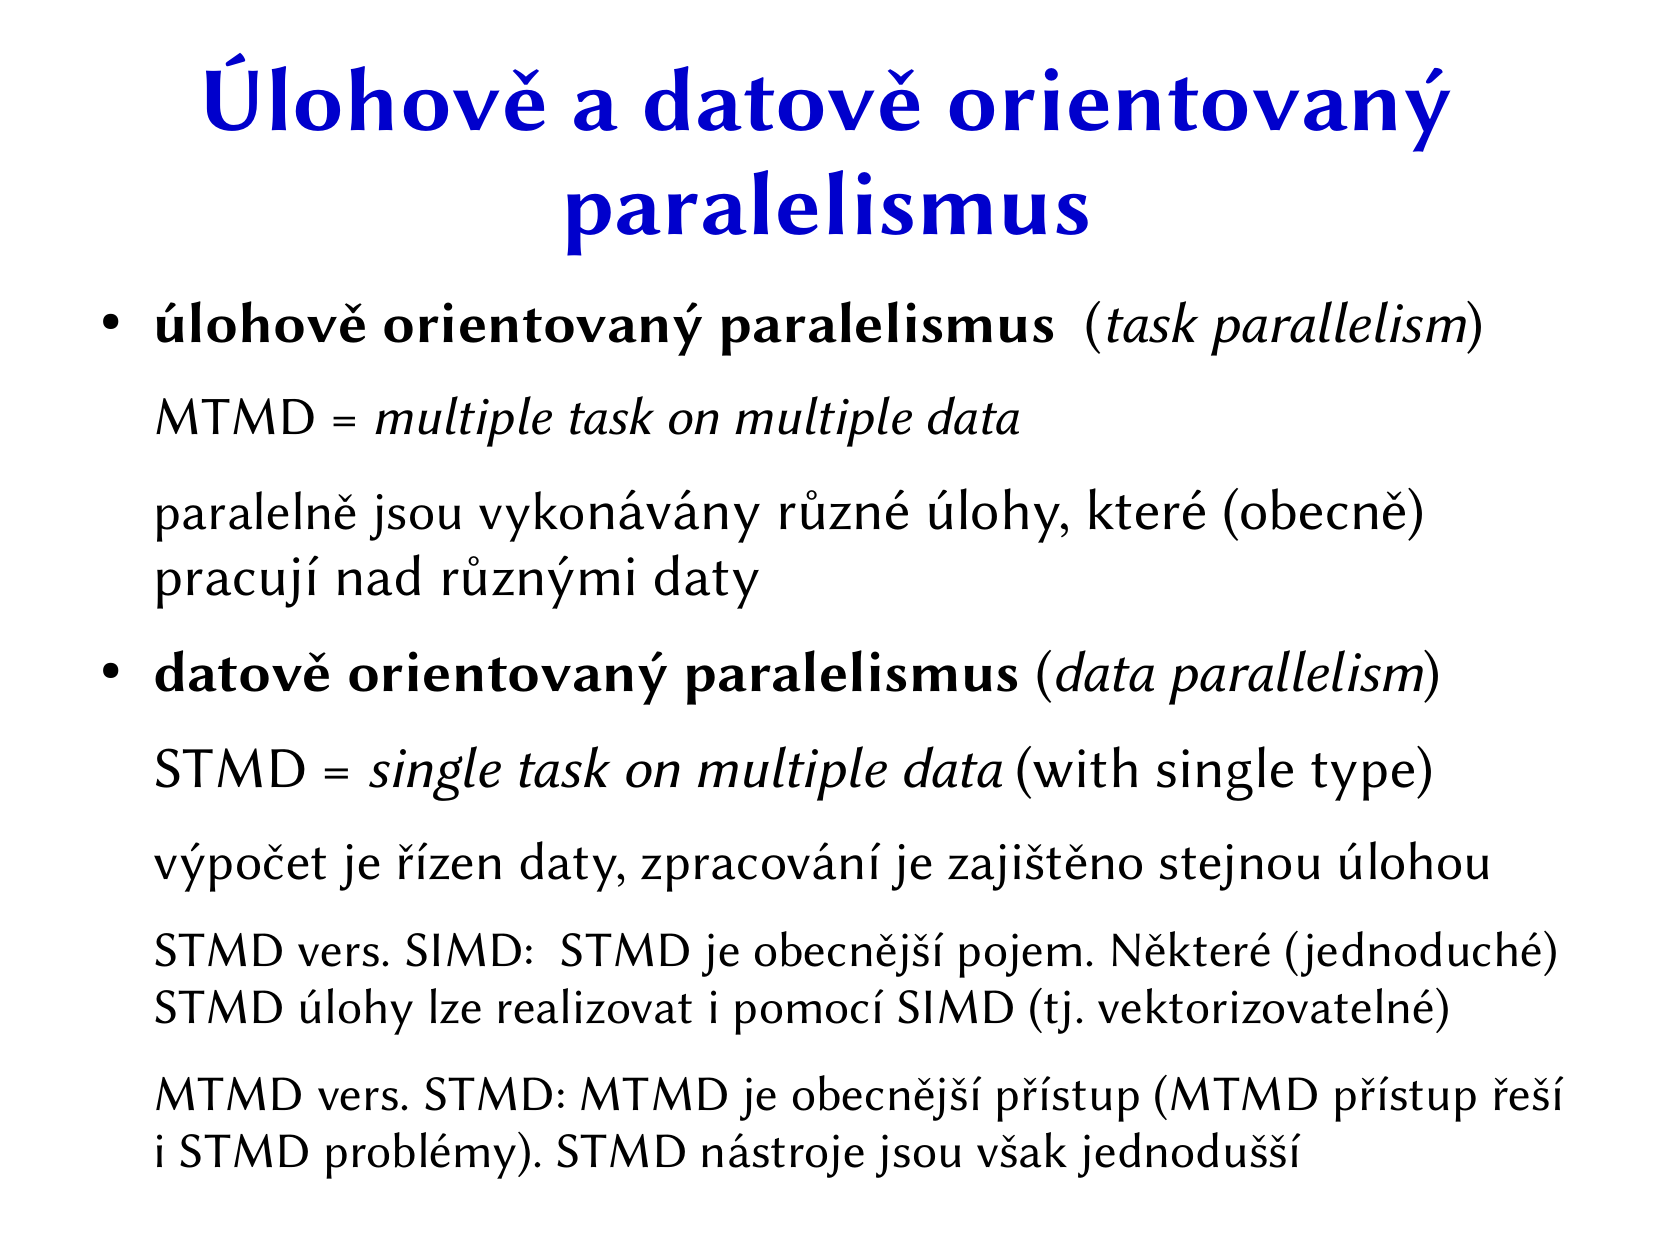

# Úlohově a datově orientovaný paralelismus
úlohově orientovaný paralelismus (task parallelism)
MTMD = multiple task on multiple data
paralelně jsou vykonávány různé úlohy, které (obecně) pracují nad různými daty
datově orientovaný paralelismus (data parallelism)
STMD = single task on multiple data (with single type)
výpočet je řízen daty, zpracování je zajištěno stejnou úlohou
STMD vers. SIMD: STMD je obecnější pojem. Některé (jednoduché) STMD úlohy lze realizovat i pomocí SIMD (tj. vektorizovatelné)
MTMD vers. STMD: MTMD je obecnější přístup (MTMD přístup řeší i STMD problémy). STMD nástroje jsou však jednodušší